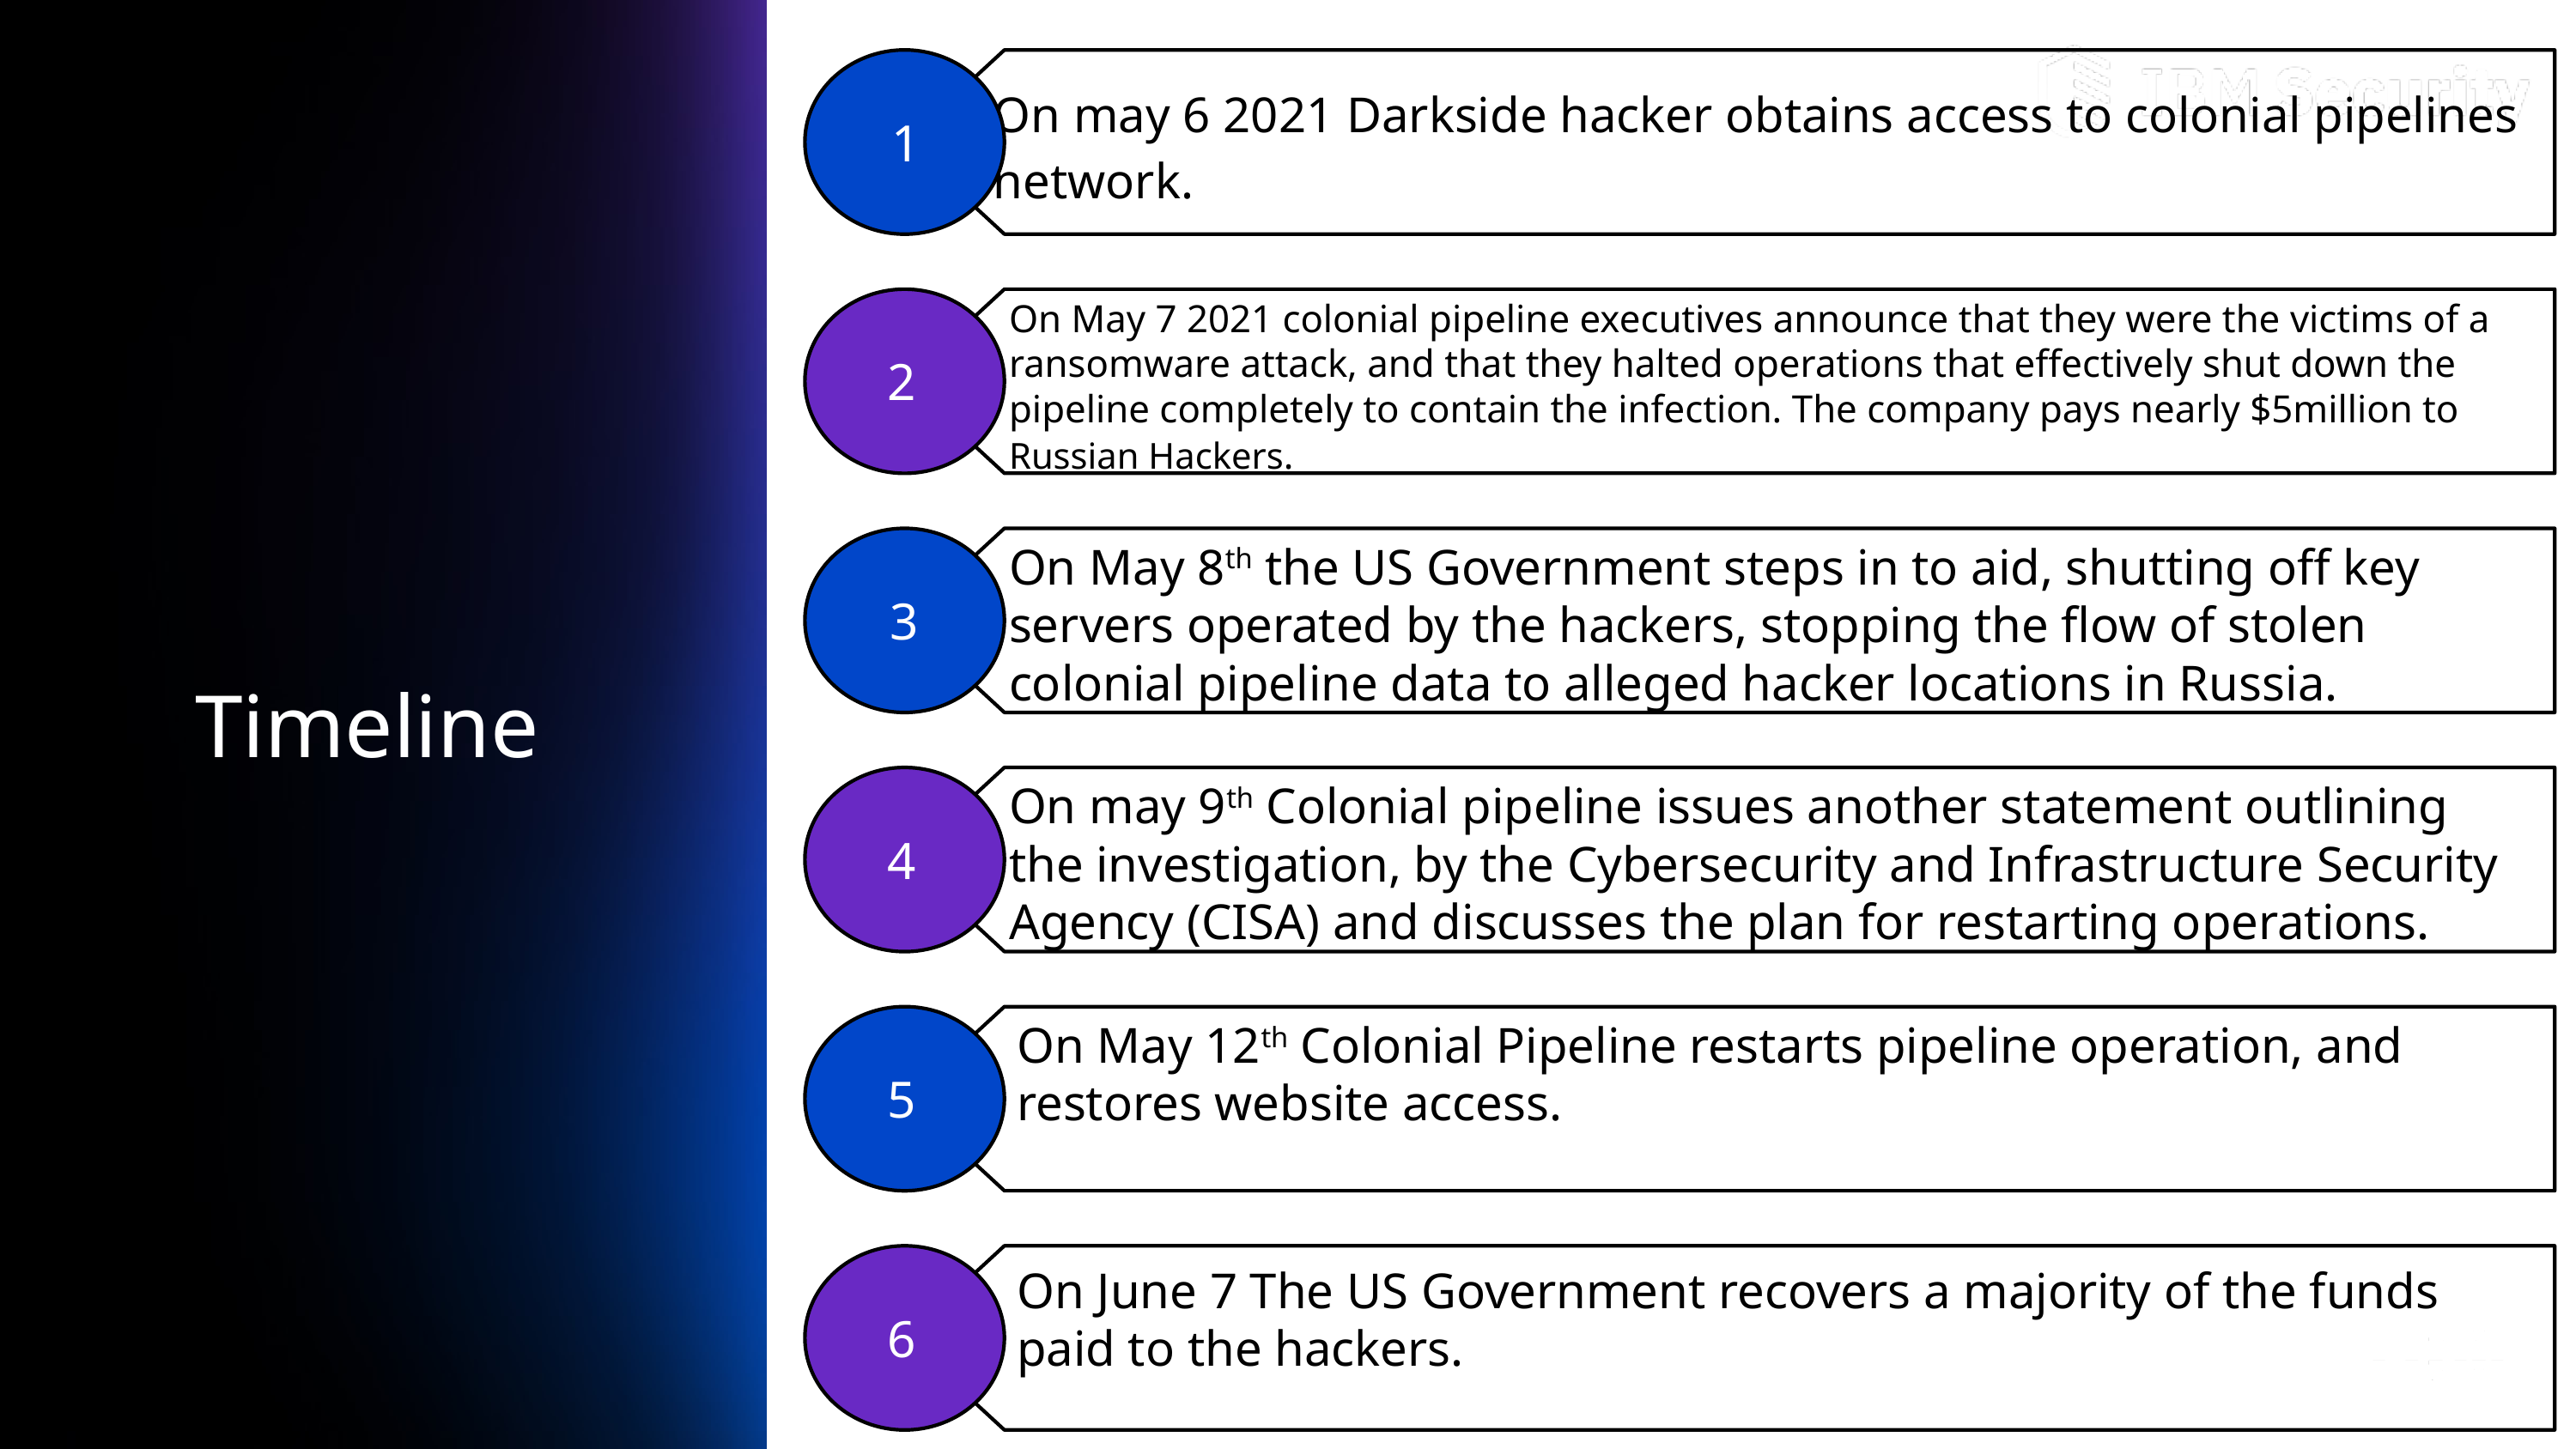

1
2
3
4
5
6
On May 7 2021 colonial pipeline executives announce that they were the victims of a ransomware attack, and that they halted operations that effectively shut down the pipeline completely to contain the infection. The company pays nearly $5million to Russian Hackers.
On May 8th the US Government steps in to aid, shutting off key servers operated by the hackers, stopping the flow of stolen colonial pipeline data to alleged hacker locations in Russia.
On may 9th Colonial pipeline issues another statement outlining the investigation, by the Cybersecurity and Infrastructure Security Agency (CISA) and discusses the plan for restarting operations.
On May 12th Colonial Pipeline restarts pipeline operation, and restores website access.
On June 7 The US Government recovers a majority of the funds paid to the hackers.
# On may 6 2021 Darkside hacker obtains access to colonial pipelines network.
Timeline